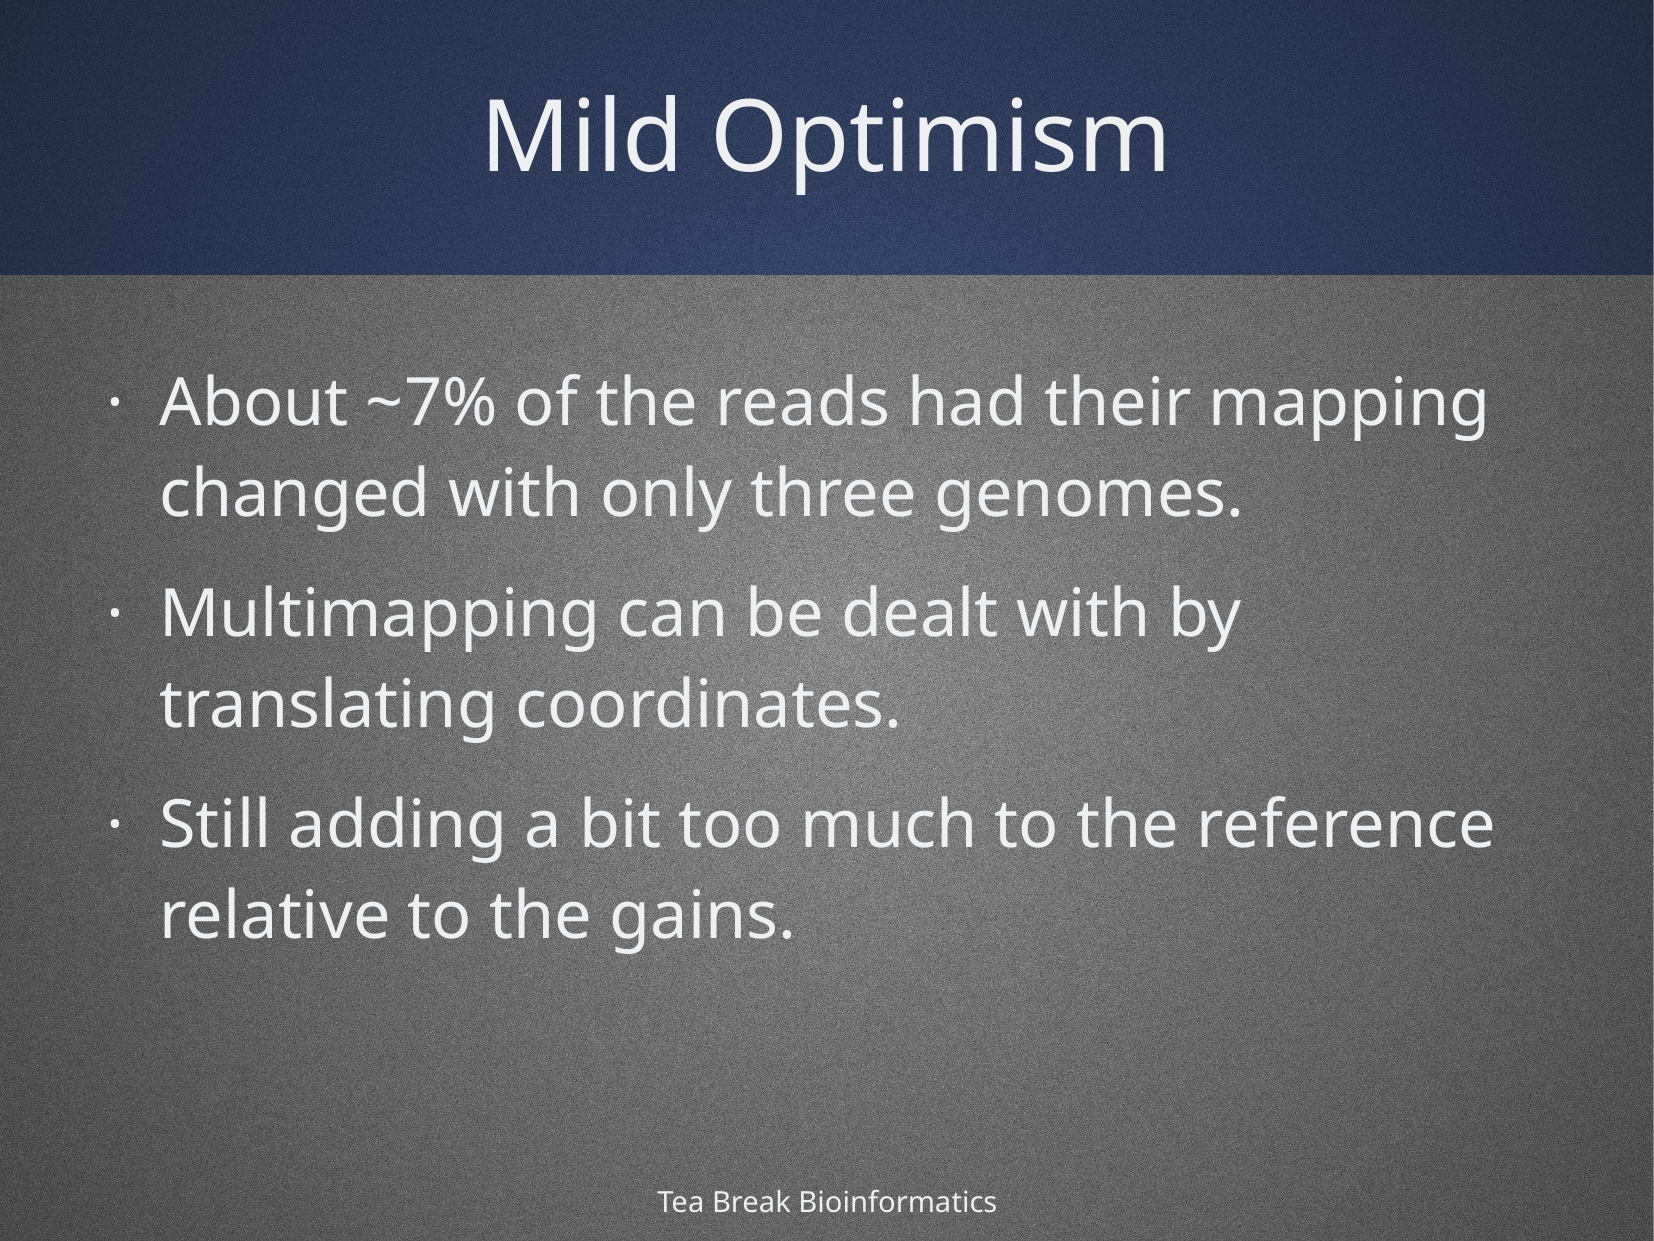

# Mild Optimism
About ~7% of the reads had their mapping changed with only three genomes.
Multimapping can be dealt with by translating coordinates.
Still adding a bit too much to the reference relative to the gains.